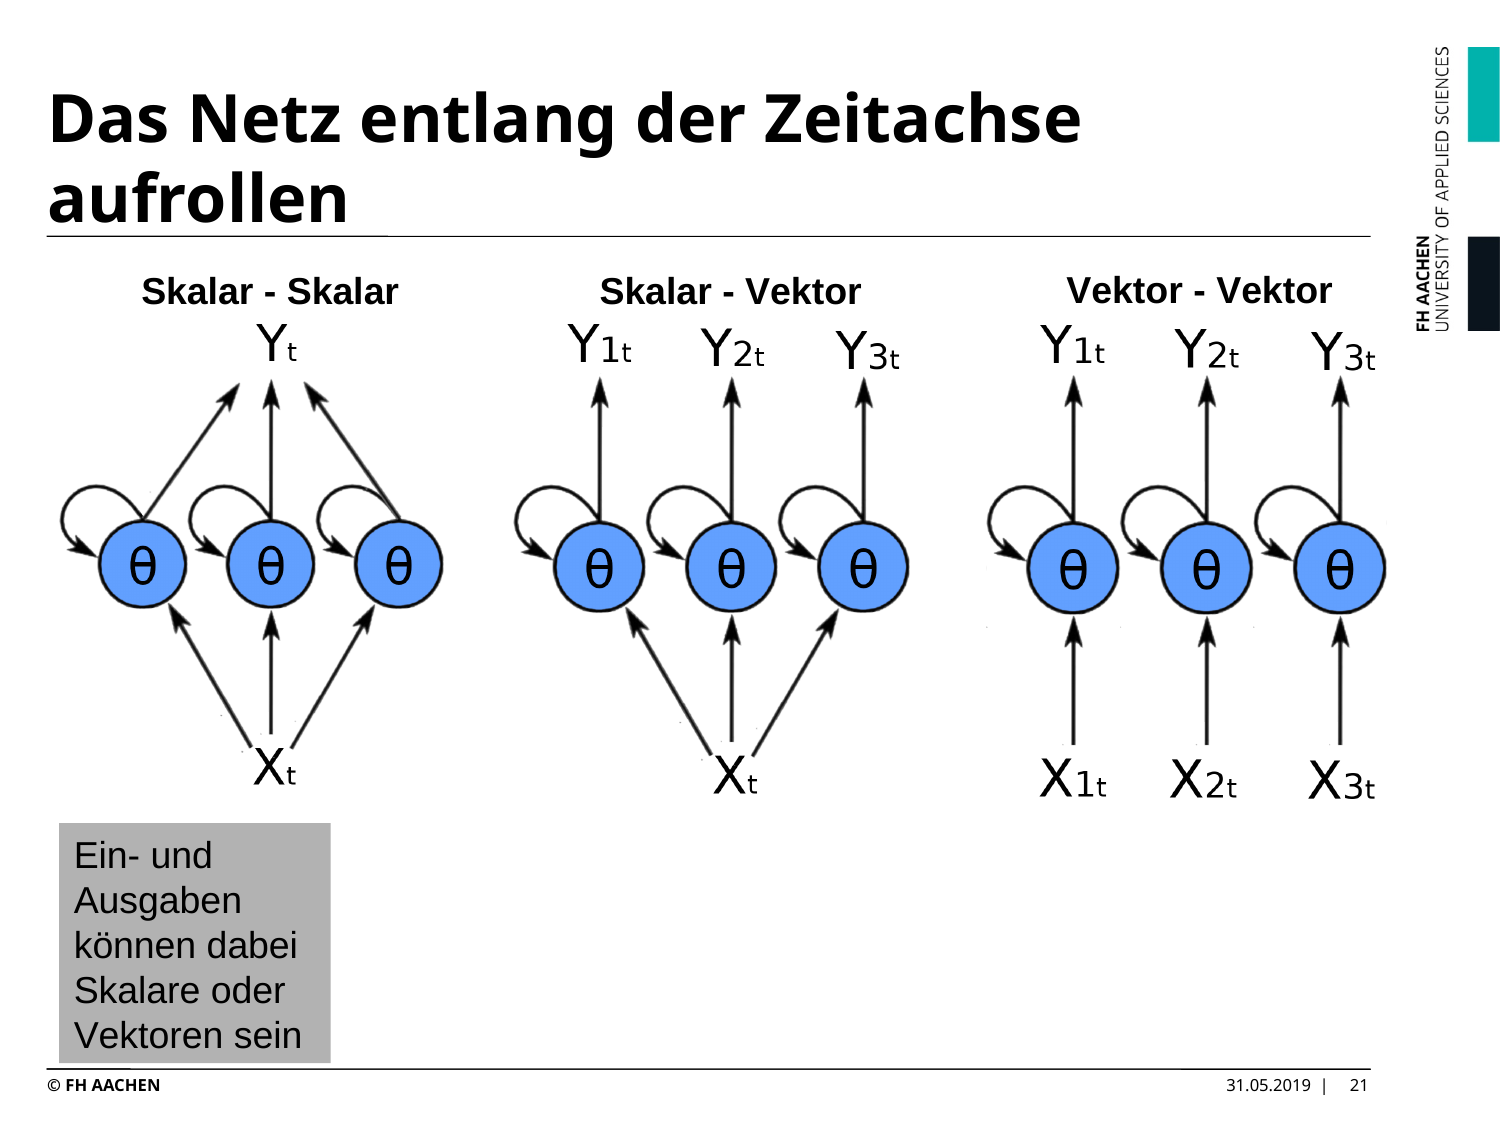

# Das Netz entlang der Zeitachse aufrollen
Vektor - Vektor
Skalar - Skalar
Skalar - Vektor
Ein- und Ausgaben können dabei Skalare oder Vektoren sein
31.05.2019
21